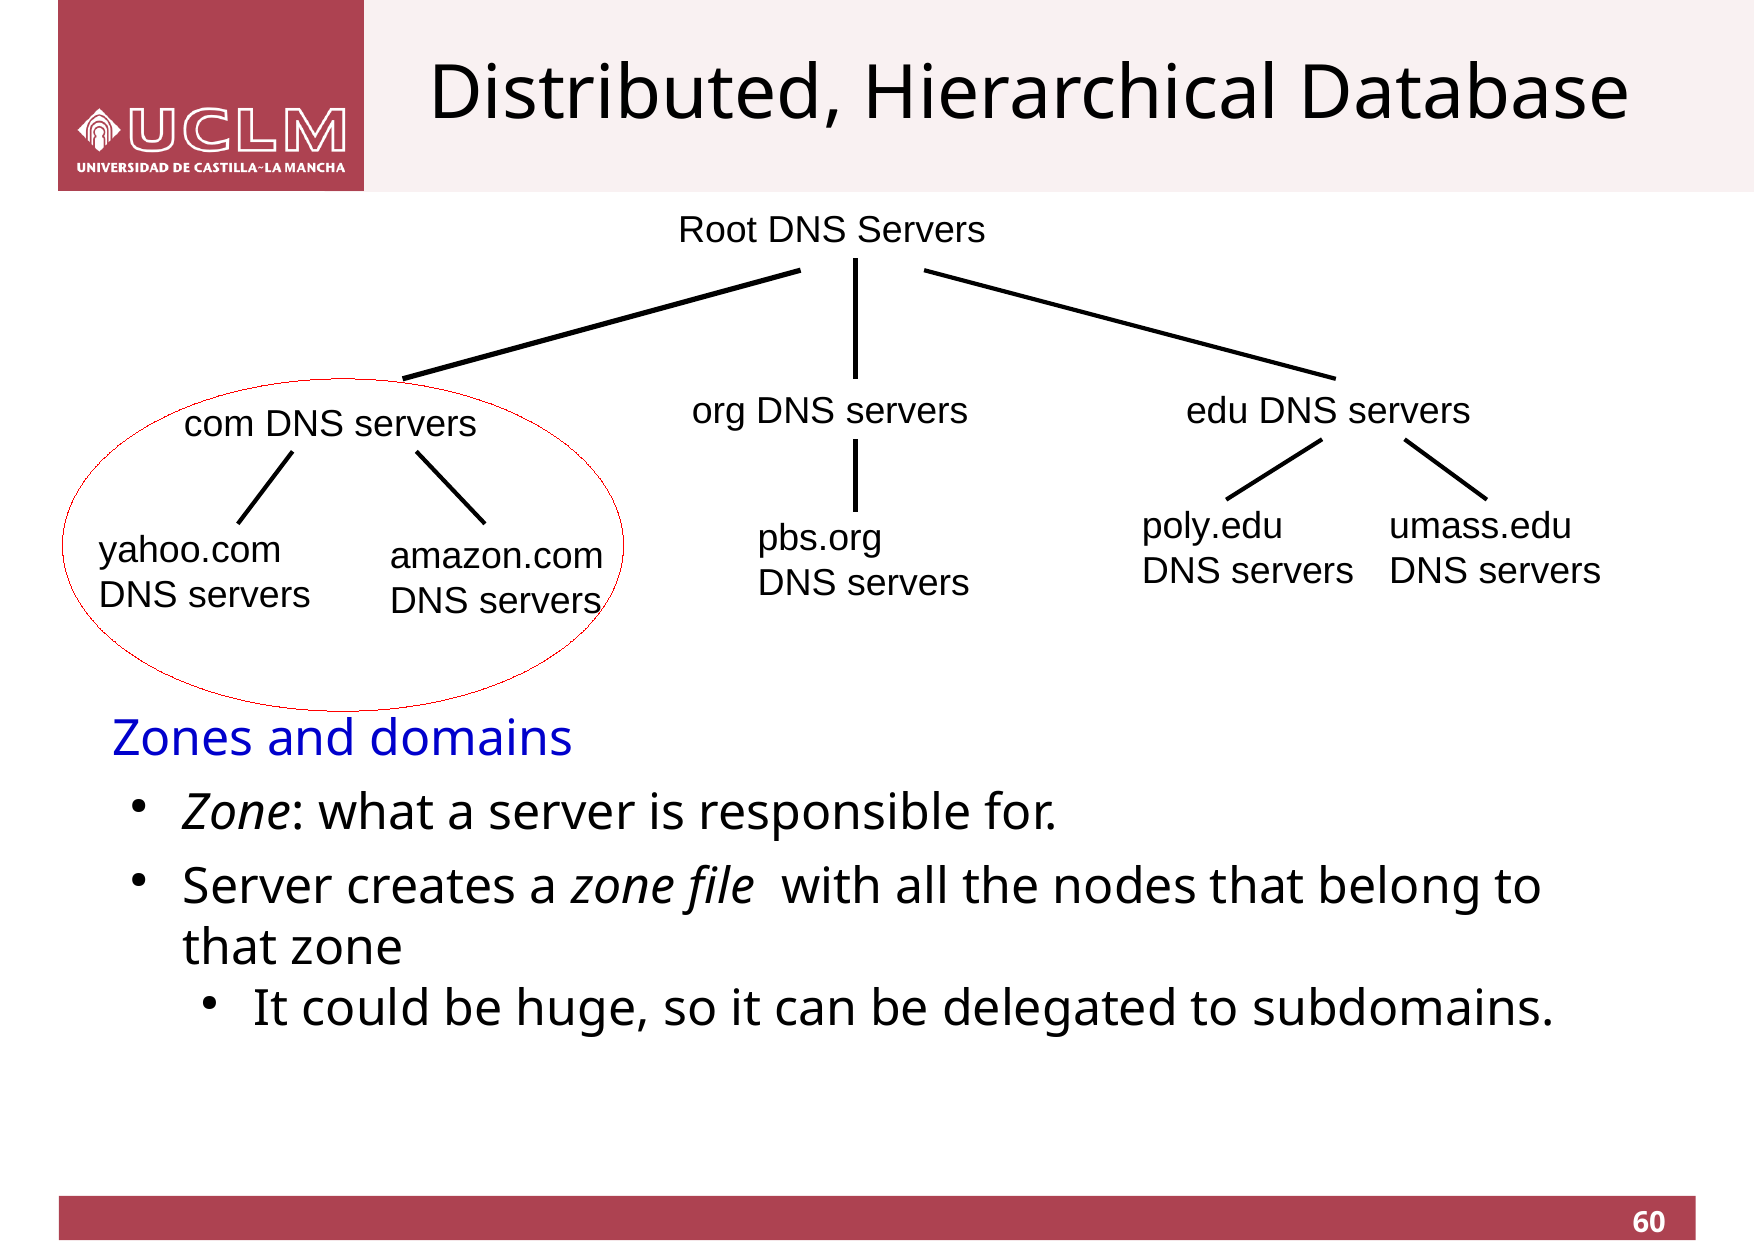

# Distributed, Hierarchical Database
Root DNS Servers
org DNS servers
edu DNS servers
com DNS servers
poly.edu
DNS servers
umass.edu
DNS servers
pbs.org
DNS servers
yahoo.com
DNS servers
amazon.com
DNS servers
Zones and domains
Zone: what a server is responsible for.
Server creates a zone file with all the nodes that belong to that zone
It could be huge, so it can be delegated to subdomains.
60